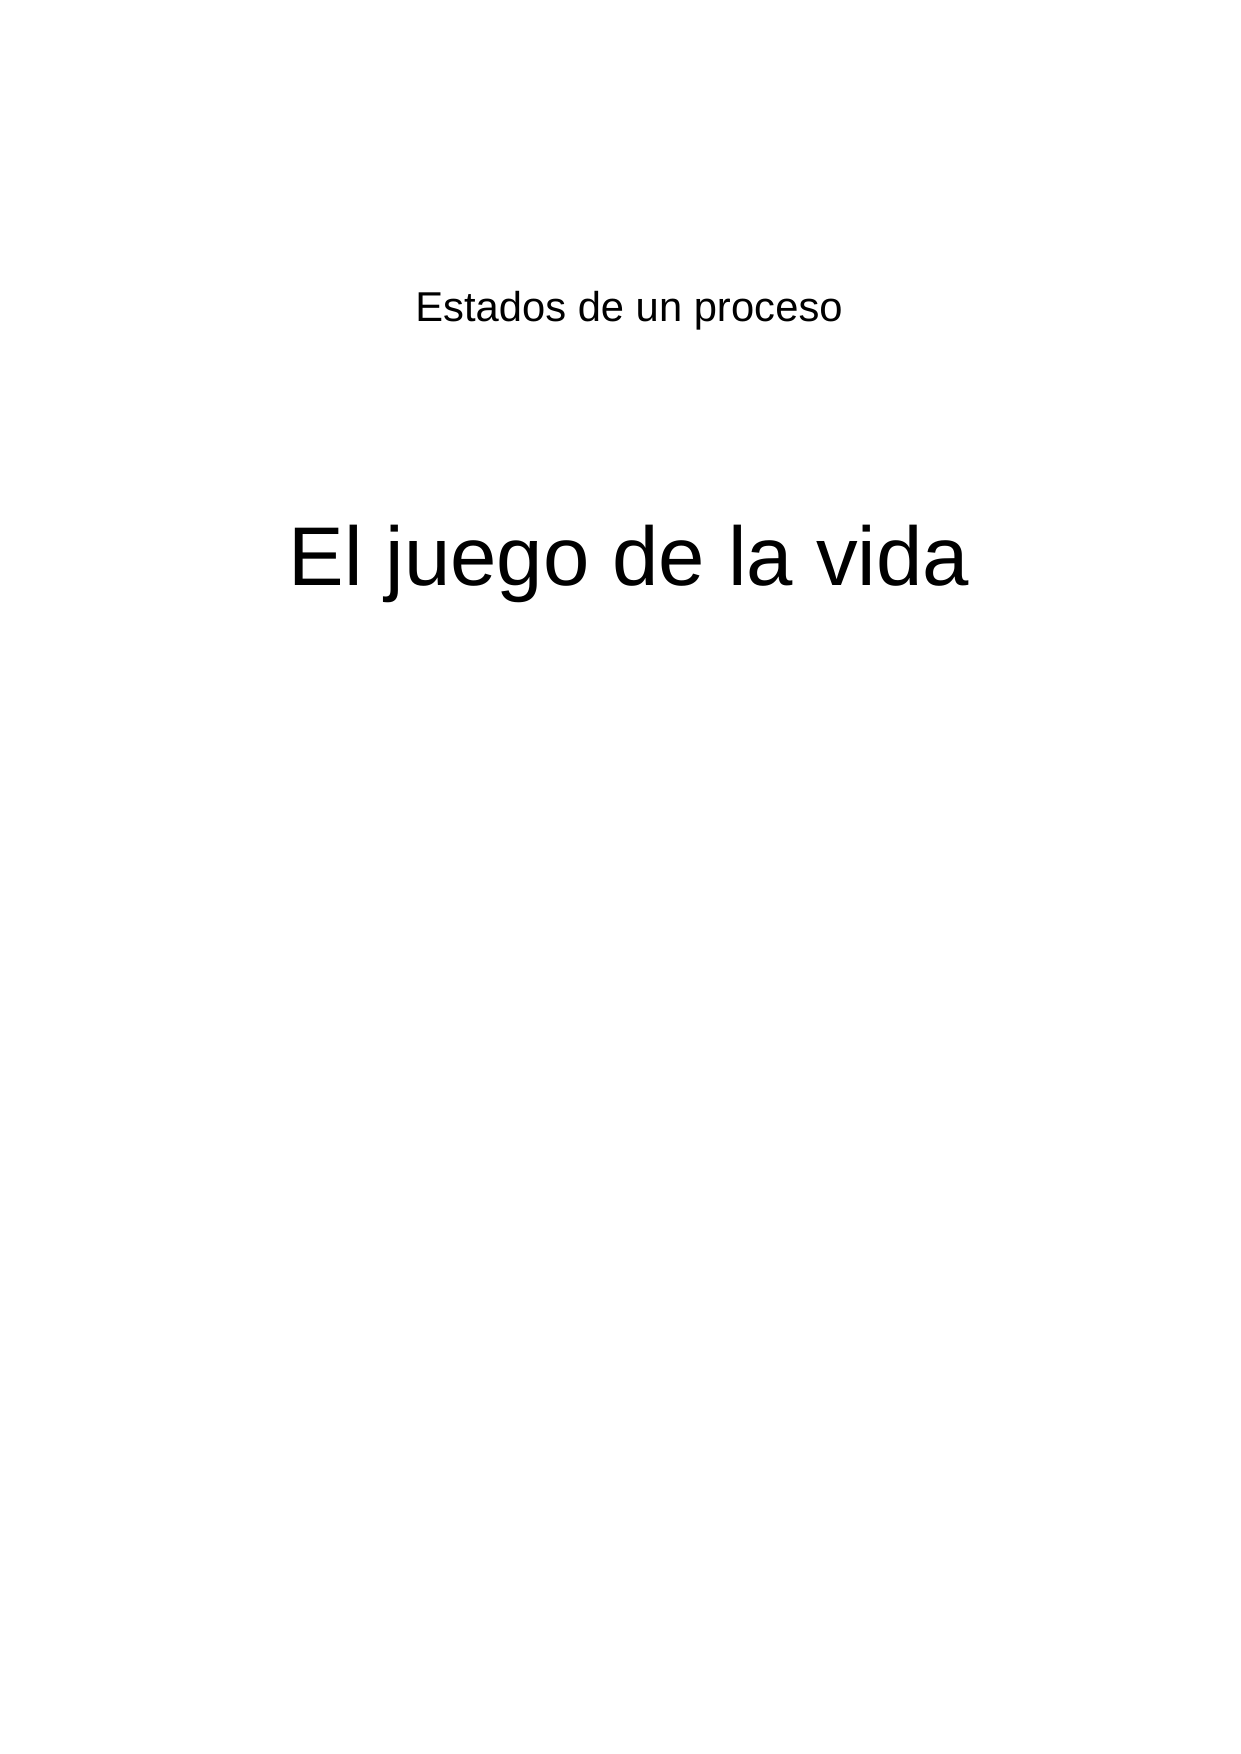

# Estados de un proceso El juego de la vida